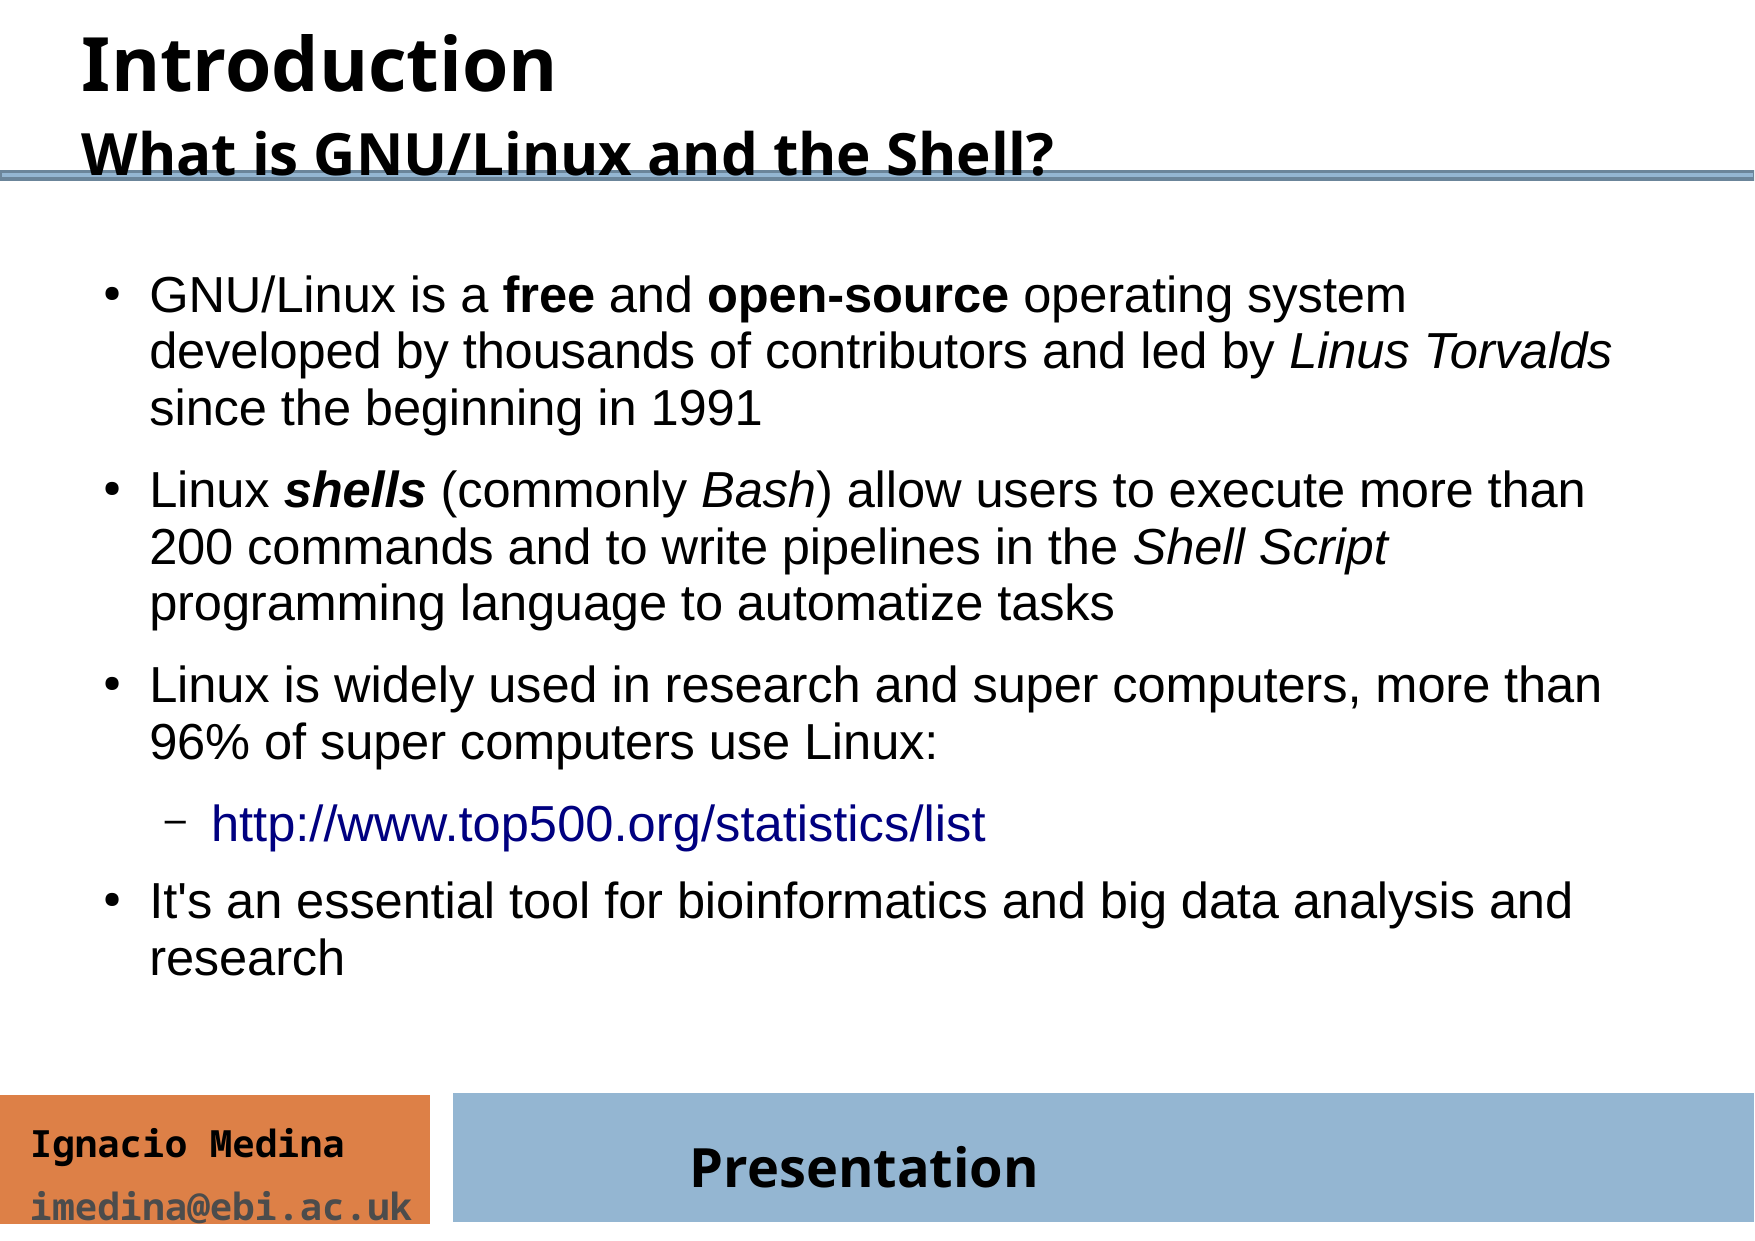

Introduction
What is GNU/Linux and the Shell?
# GNU/Linux is a free and open-source operating system developed by thousands of contributors and led by Linus Torvalds since the beginning in 1991
Linux shells (commonly Bash) allow users to execute more than 200 commands and to write pipelines in the Shell Script programming language to automatize tasks
Linux is widely used in research and super computers, more than 96% of super computers use Linux:
http://www.top500.org/statistics/list
It's an essential tool for bioinformatics and big data analysis and research
Ignacio Medina
imedina@ebi.ac.uk
Presentation